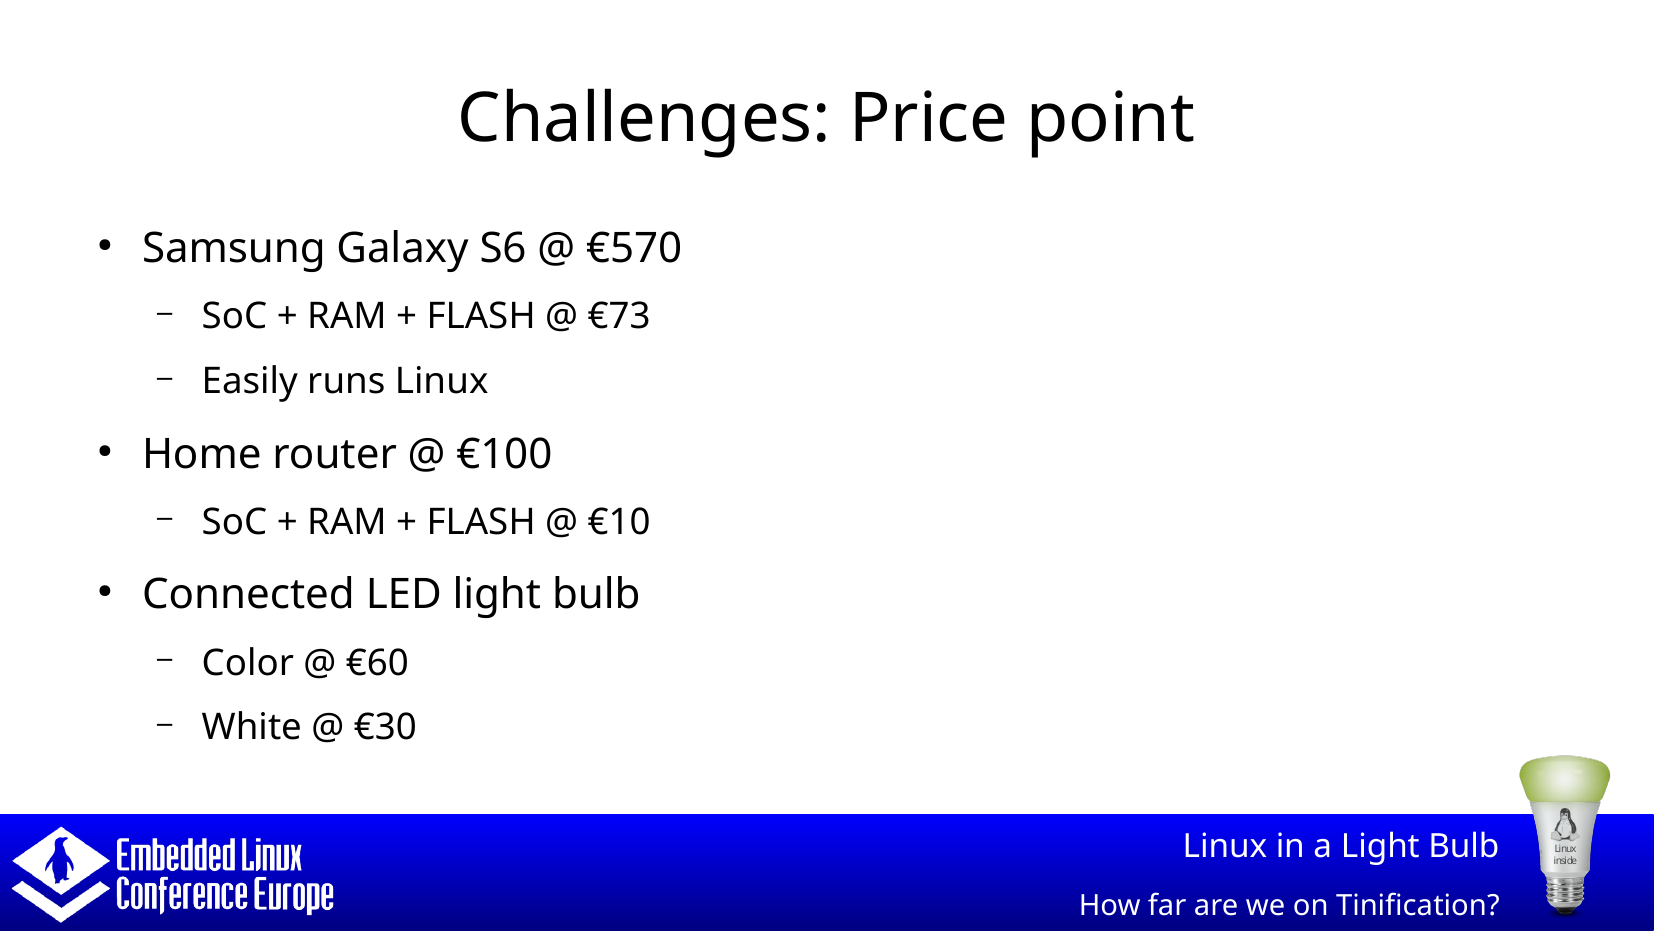

# Challenges: Price point
Samsung Galaxy S6 @ €570
SoC + RAM + FLASH @ €73
Easily runs Linux
Home router @ €100
SoC + RAM + FLASH @ €10
Connected LED light bulb
Color @ €60
White @ €30
Linux in a Light Bulb